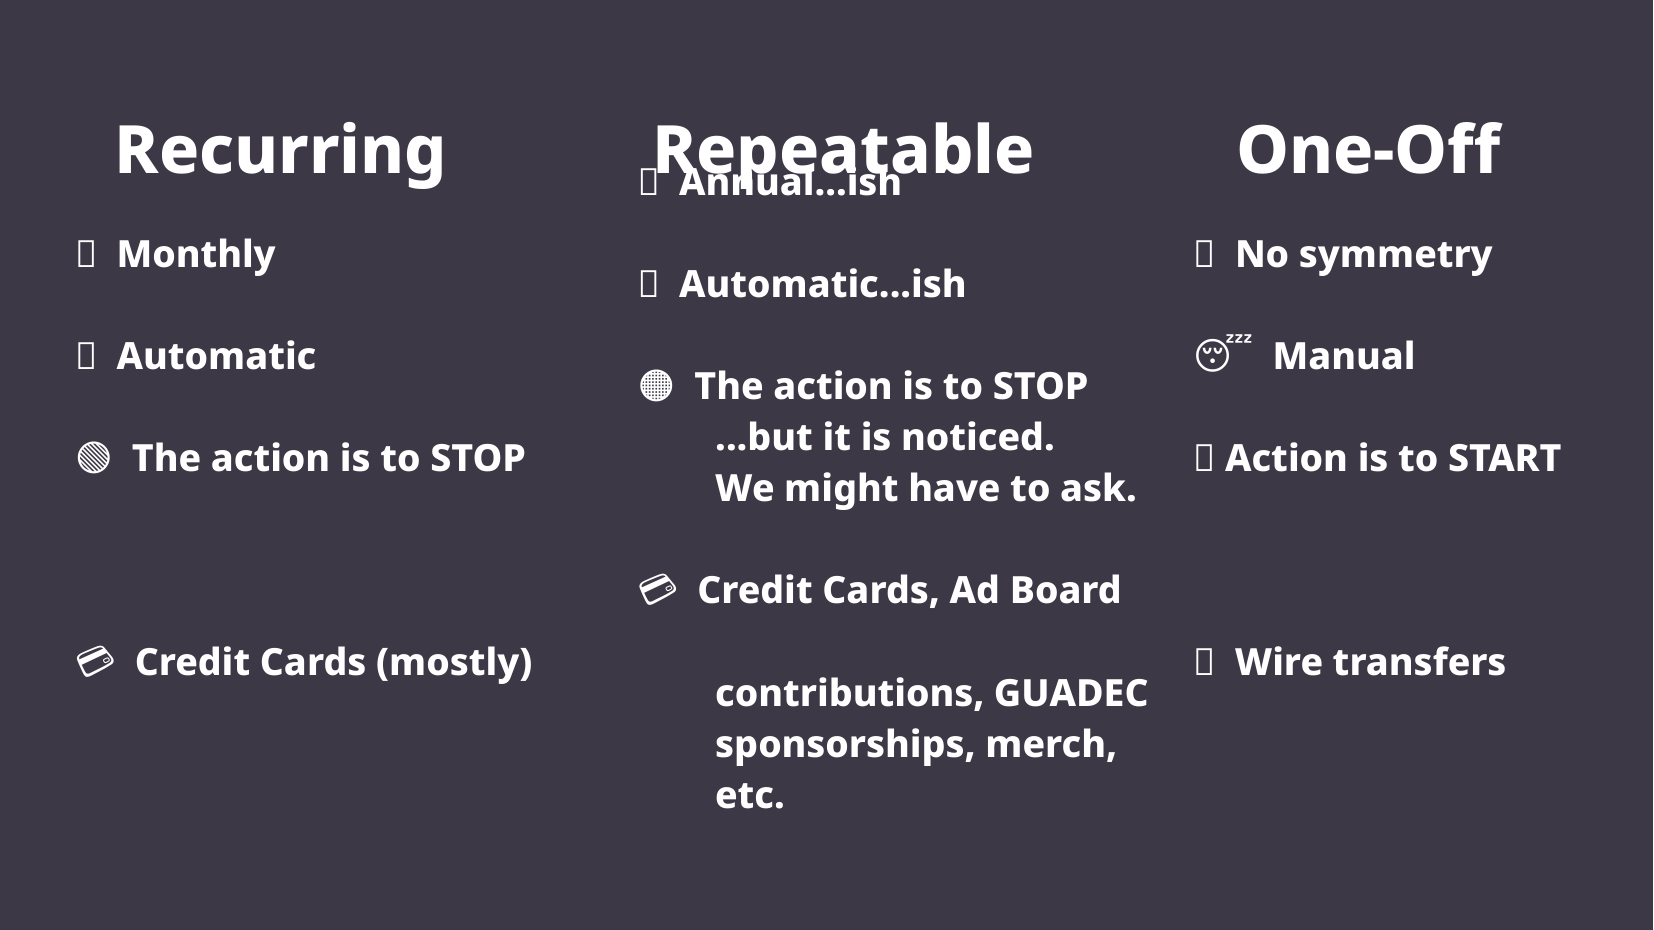

# Recurring
Repeatable
One-Off
🔁 Annual...ish
🙎 Automatic...ish
🟠 The action is to STOP
 ...but it is noticed.
 We might have to ask.
💳 Credit Cards, Ad Board
 contributions, GUADEC
 sponsorships, merch,
 etc.
🔄 Monthly
🤖 Automatic
🟢 The action is to STOP
💳 Credit Cards (mostly)
❌ No symmetry
😴 Manual
🔴 Action is to START
🏦 Wire transfers